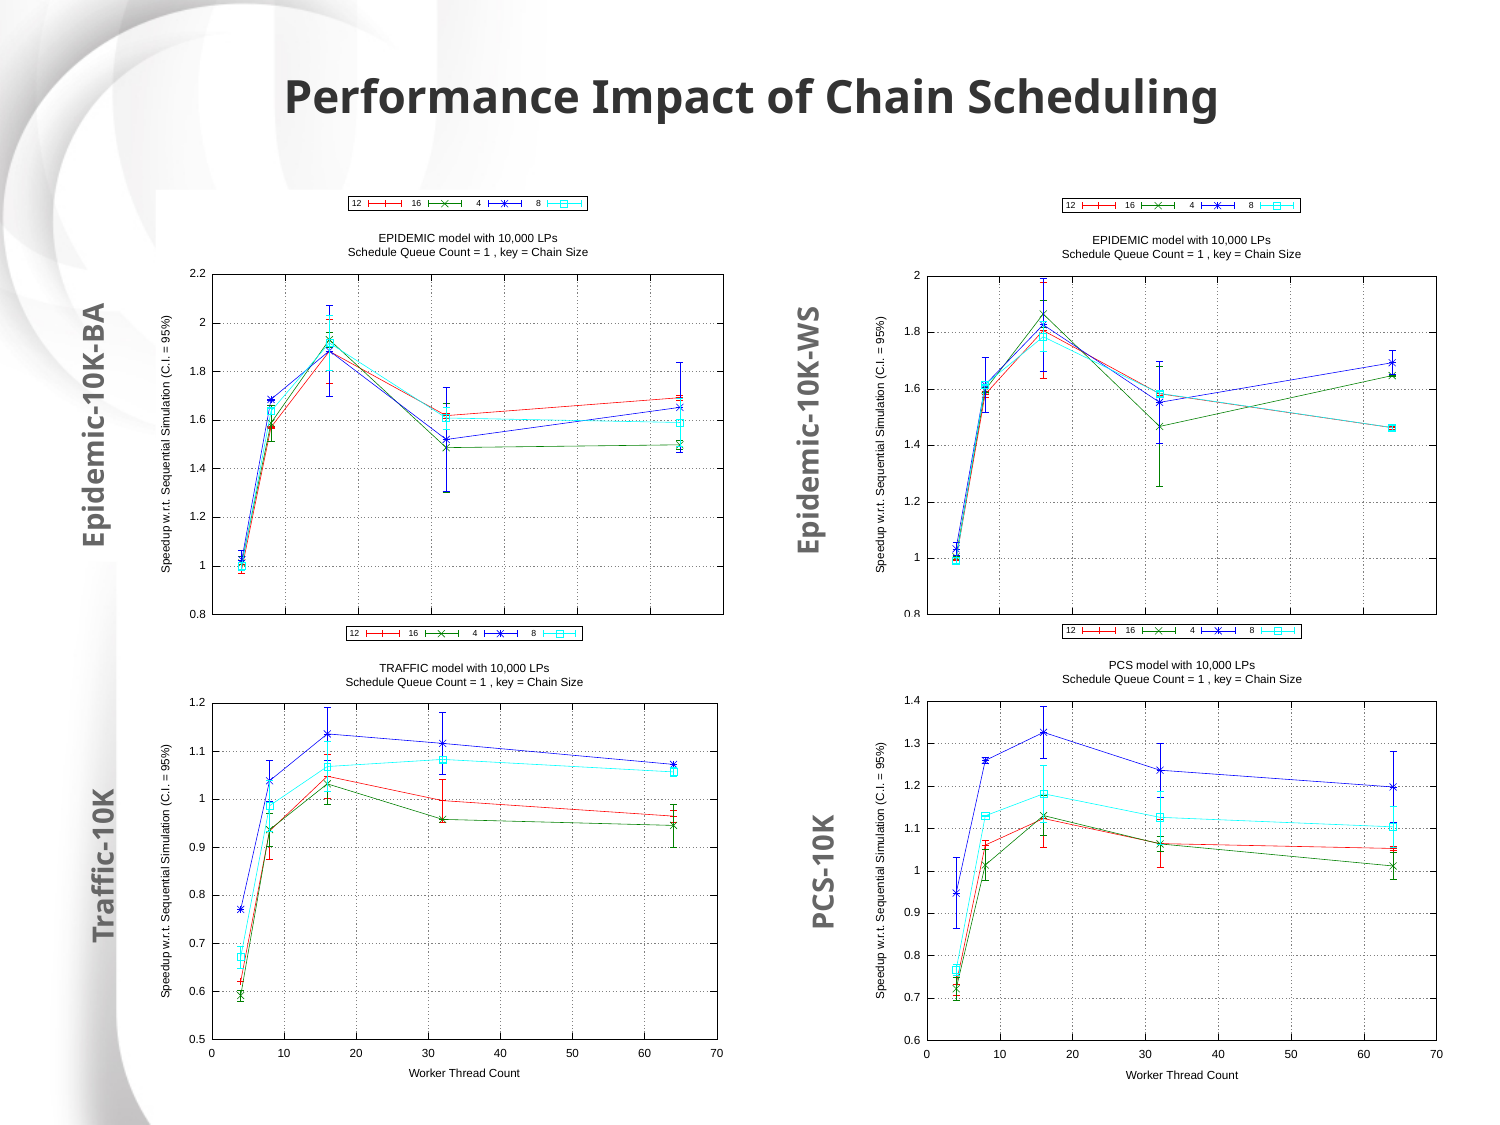

# Performance Impact of Chain Scheduling
Epidemic-10K-BA
Epidemic-10K-WS
PCS-10K
Traffic-10K